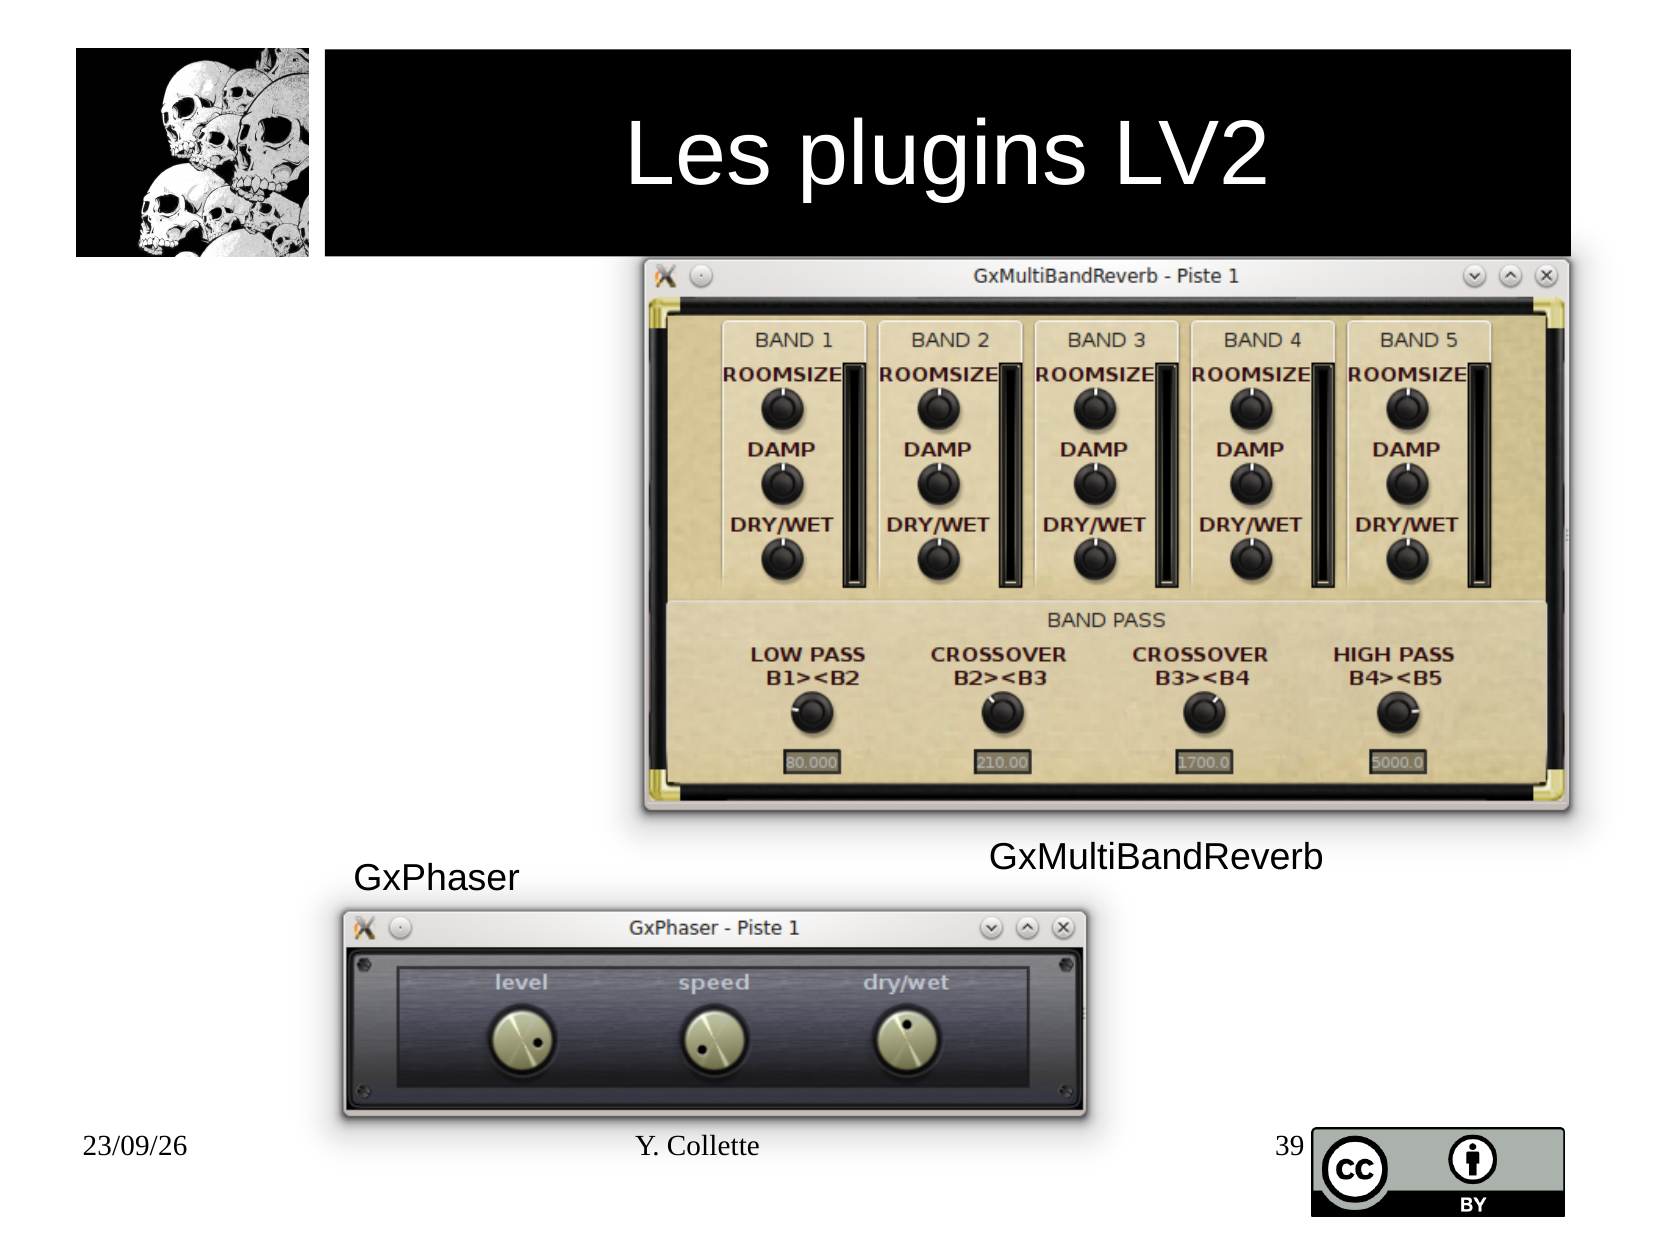

# Les plugins LV2
GxMultiBandReverb
GxPhaser
Y. Collette
39